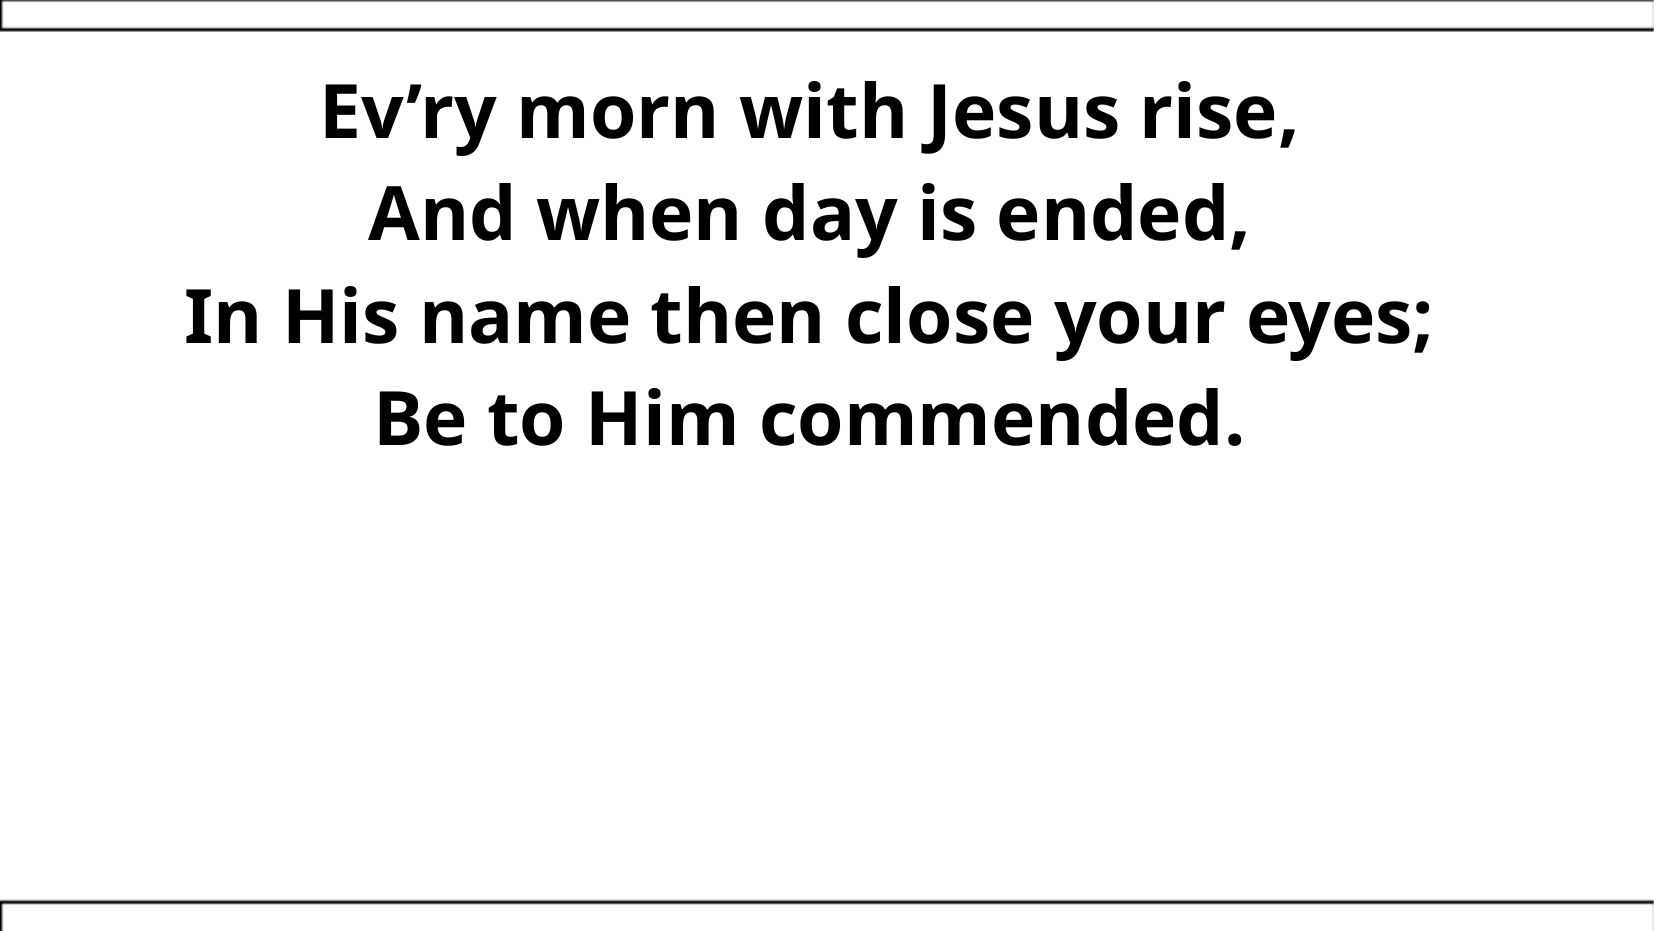

Ev’ry morn with Jesus rise,
And when day is ended,
In His name then close your eyes;
Be to Him commended.